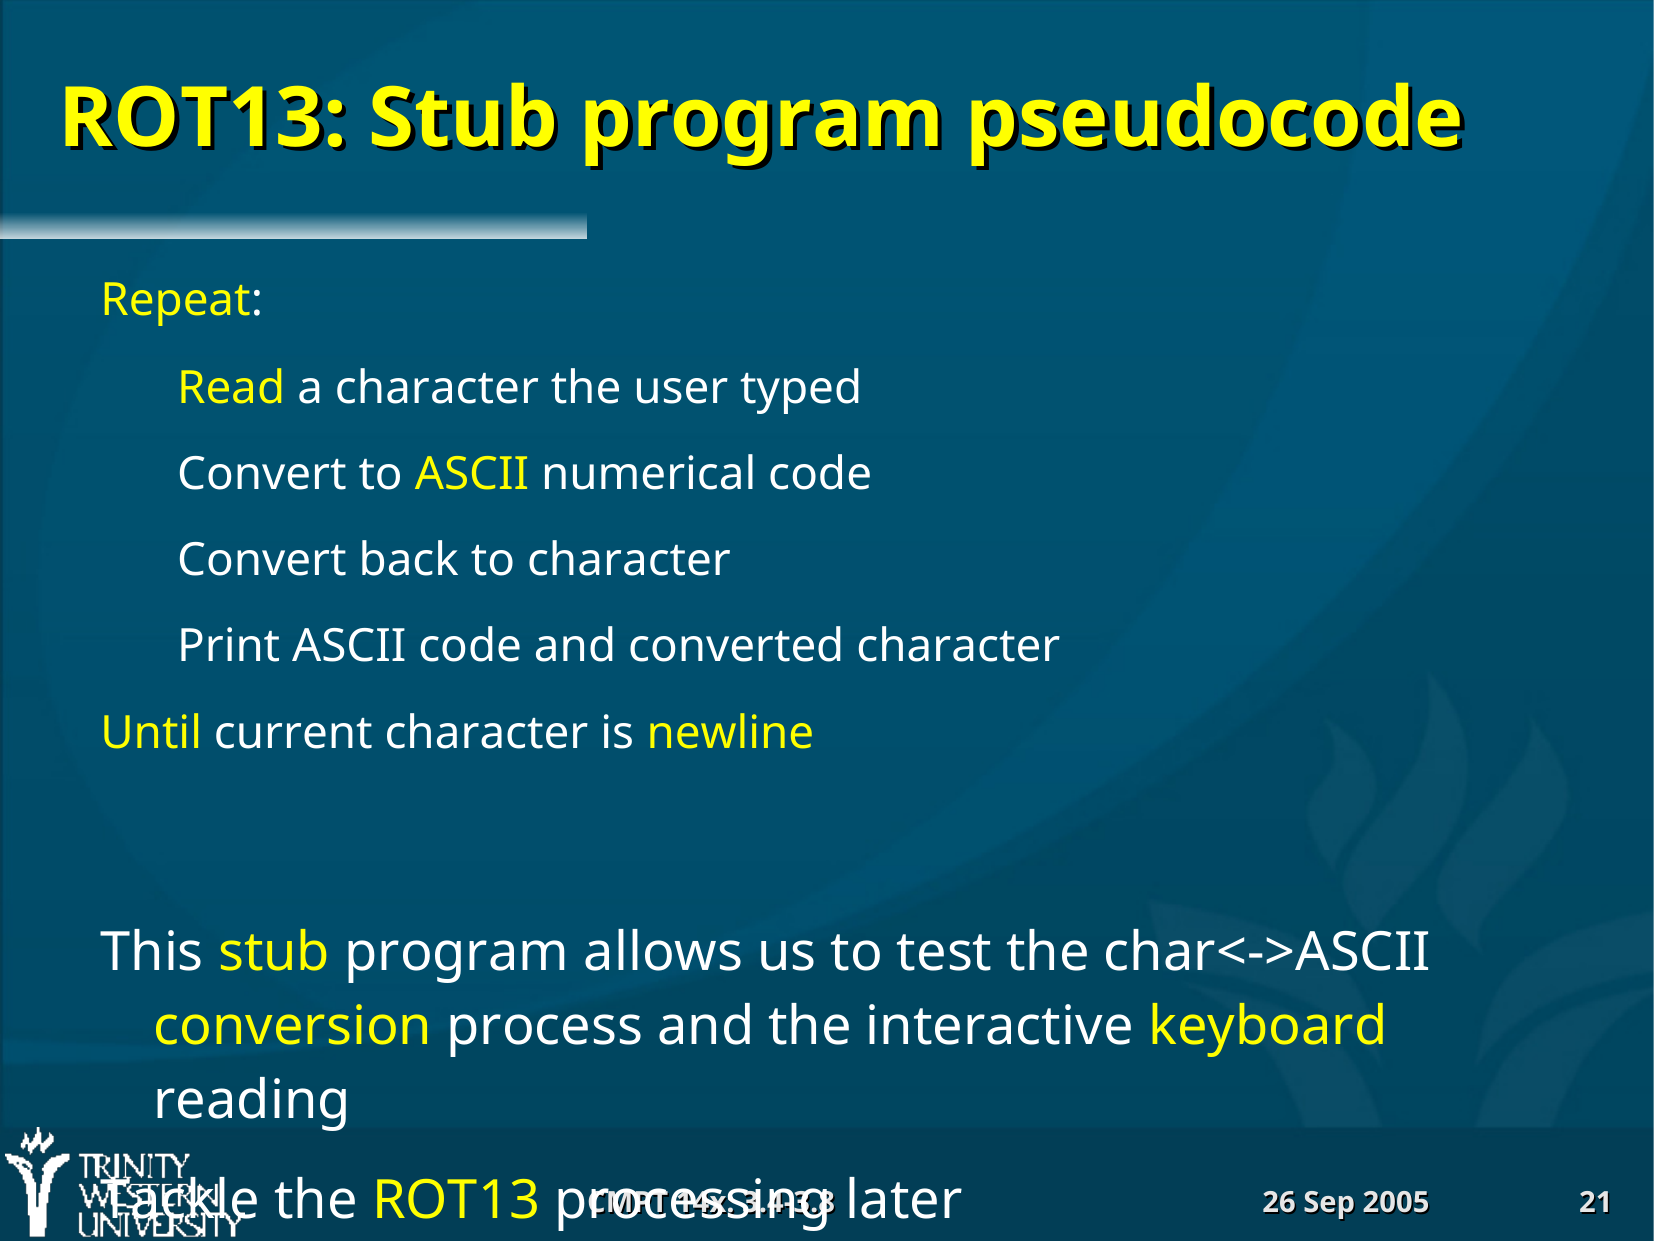

# ROT13: Stub program pseudocode
Repeat:
Read a character the user typed
Convert to ASCII numerical code
Convert back to character
Print ASCII code and converted character
Until current character is newline
This stub program allows us to test the char<->ASCII conversion process and the interactive keyboard reading
Tackle the ROT13 processing later
CMPT 14x: 3.4-3.8
26 Sep 2005
21